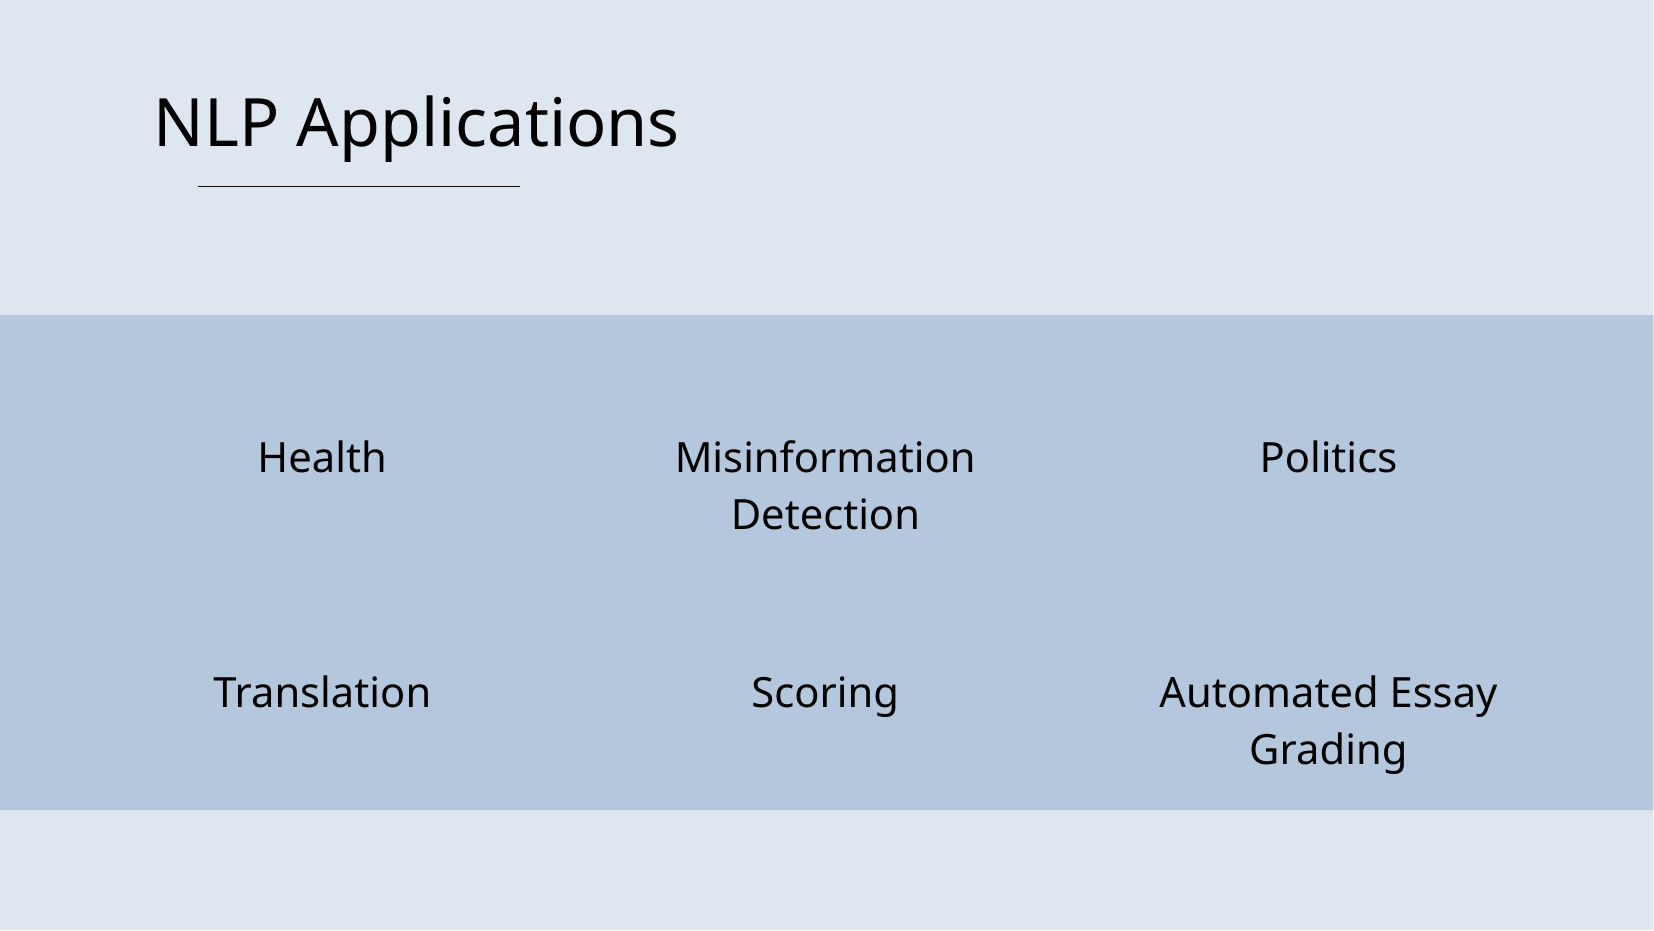

# NLP Applications
Health
Misinformation Detection
Politics
Translation
Scoring
Automated Essay Grading